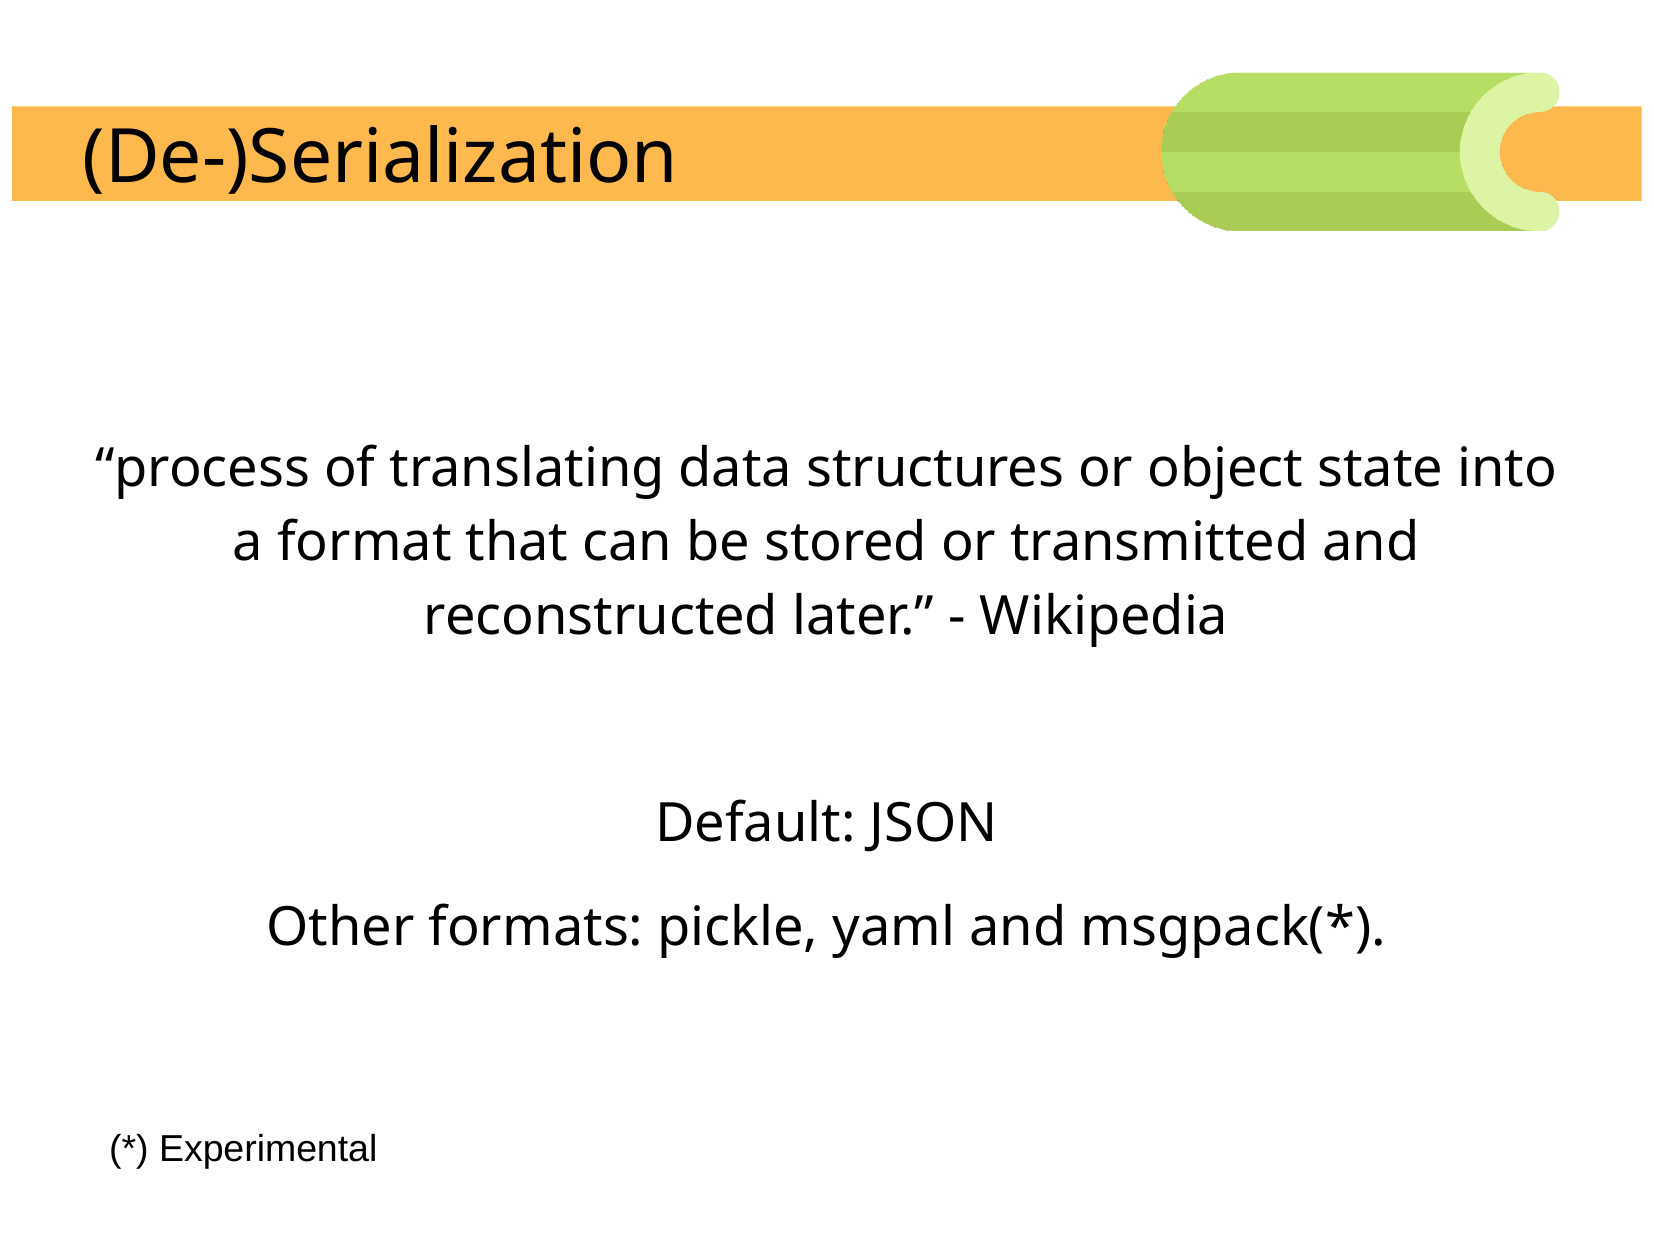

# (De-)Serialization
“process of translating data structures or object state into a format that can be stored or transmitted and reconstructed later.” - Wikipedia
Default: JSON
Other formats: pickle, yaml and msgpack(*).
(*) Experimental